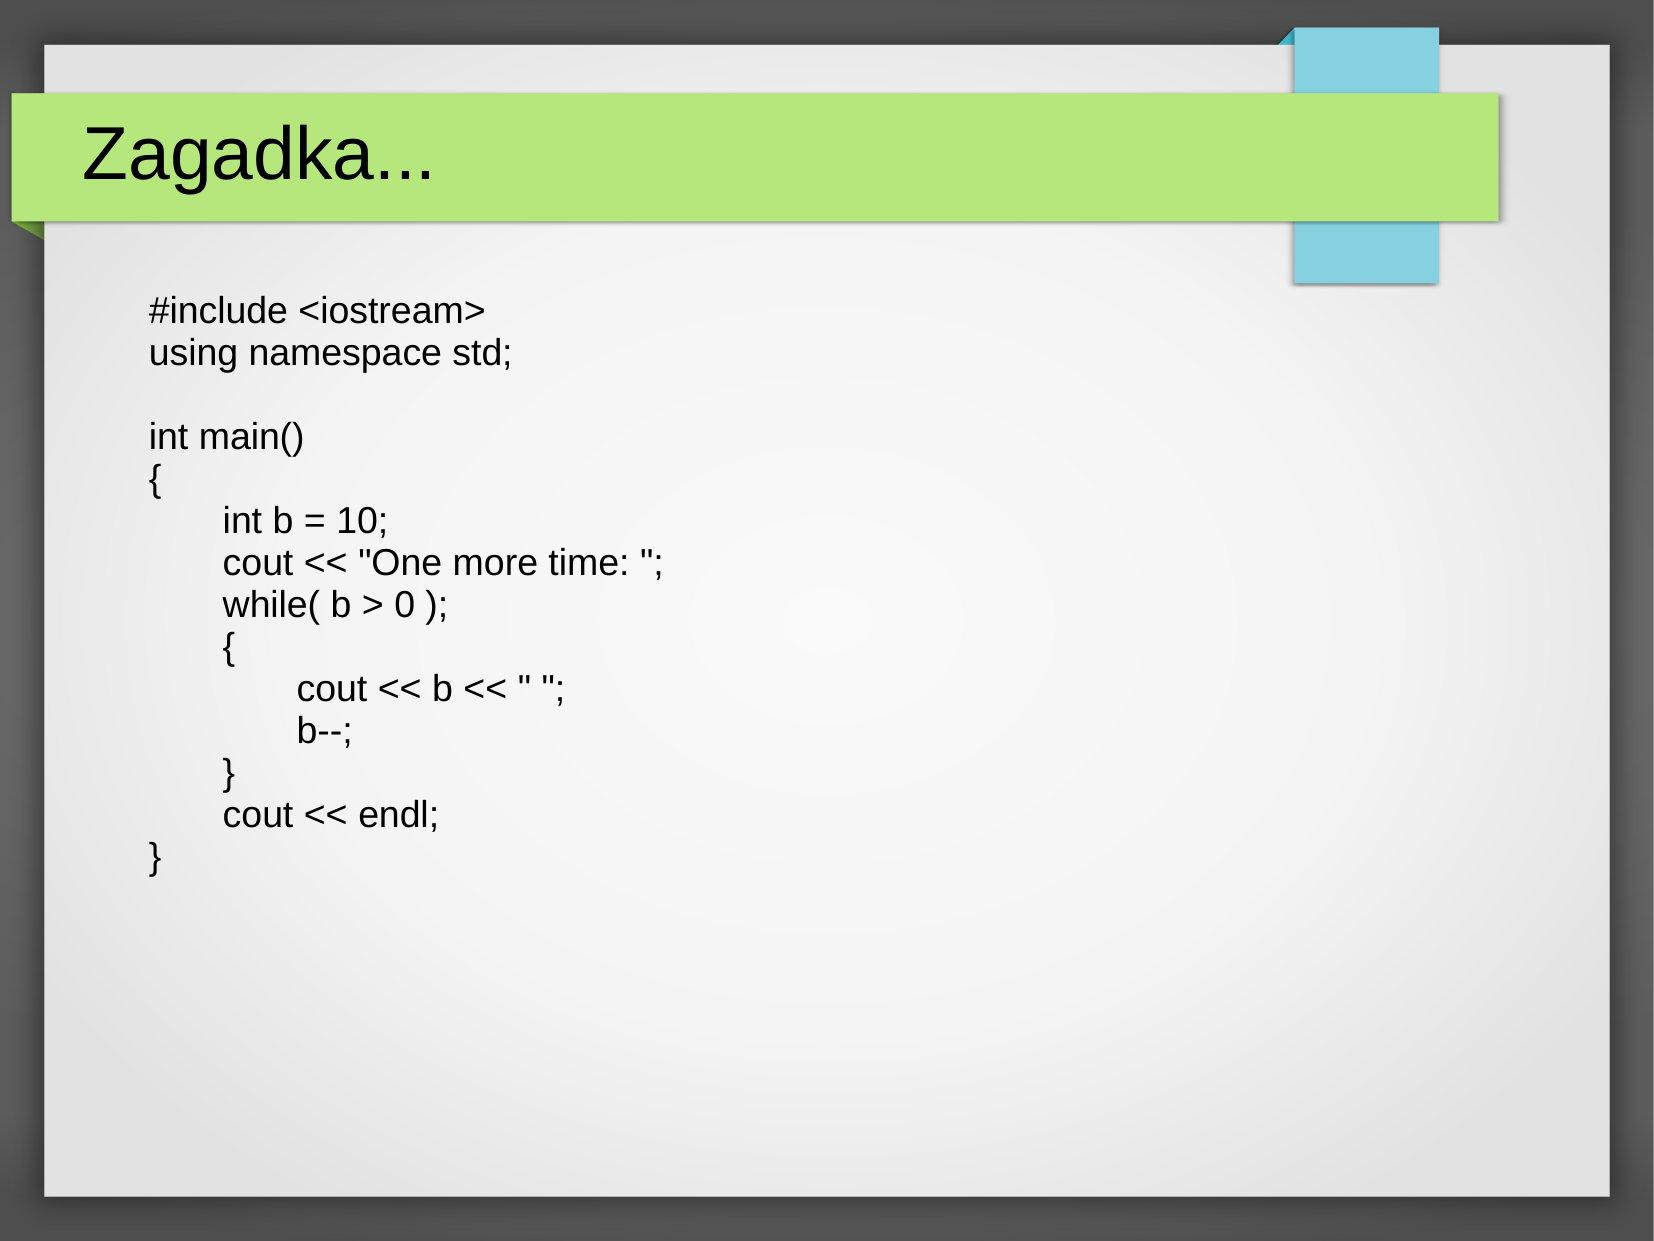

# Zagadka...
#include <iostream>
using namespace std;
int main()
{
	int b = 10;
	cout << "One more time: ";
	while( b > 0 );
	{
		cout << b << " ";
		b--;
	}
	cout << endl;
}